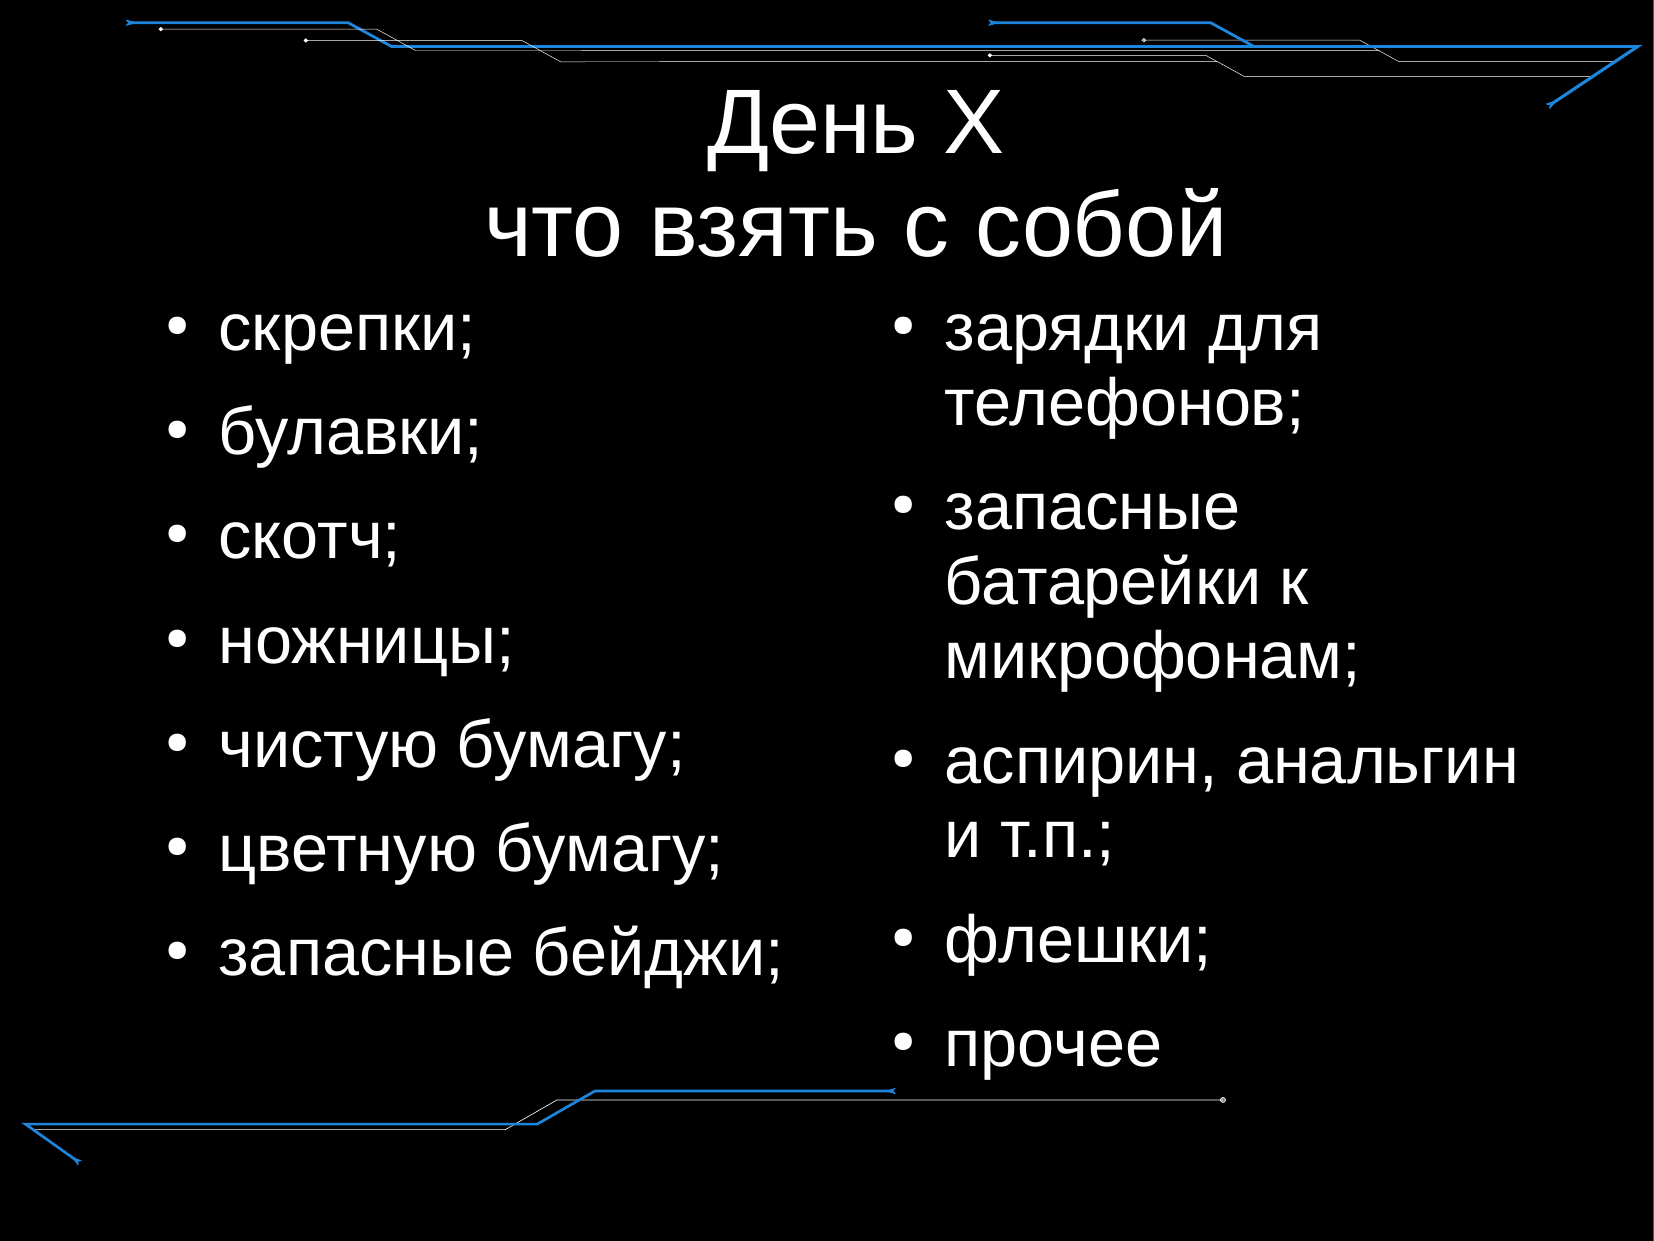

# День Х что взять с собой
скрепки;
булавки;
скотч;
ножницы;
чистую бумагу;
цветную бумагу;
запасные бейджи;
зарядки для телефонов;
запасные батарейки к микрофонам;
аспирин, анальгин и т.п.;
флешки;
прочее